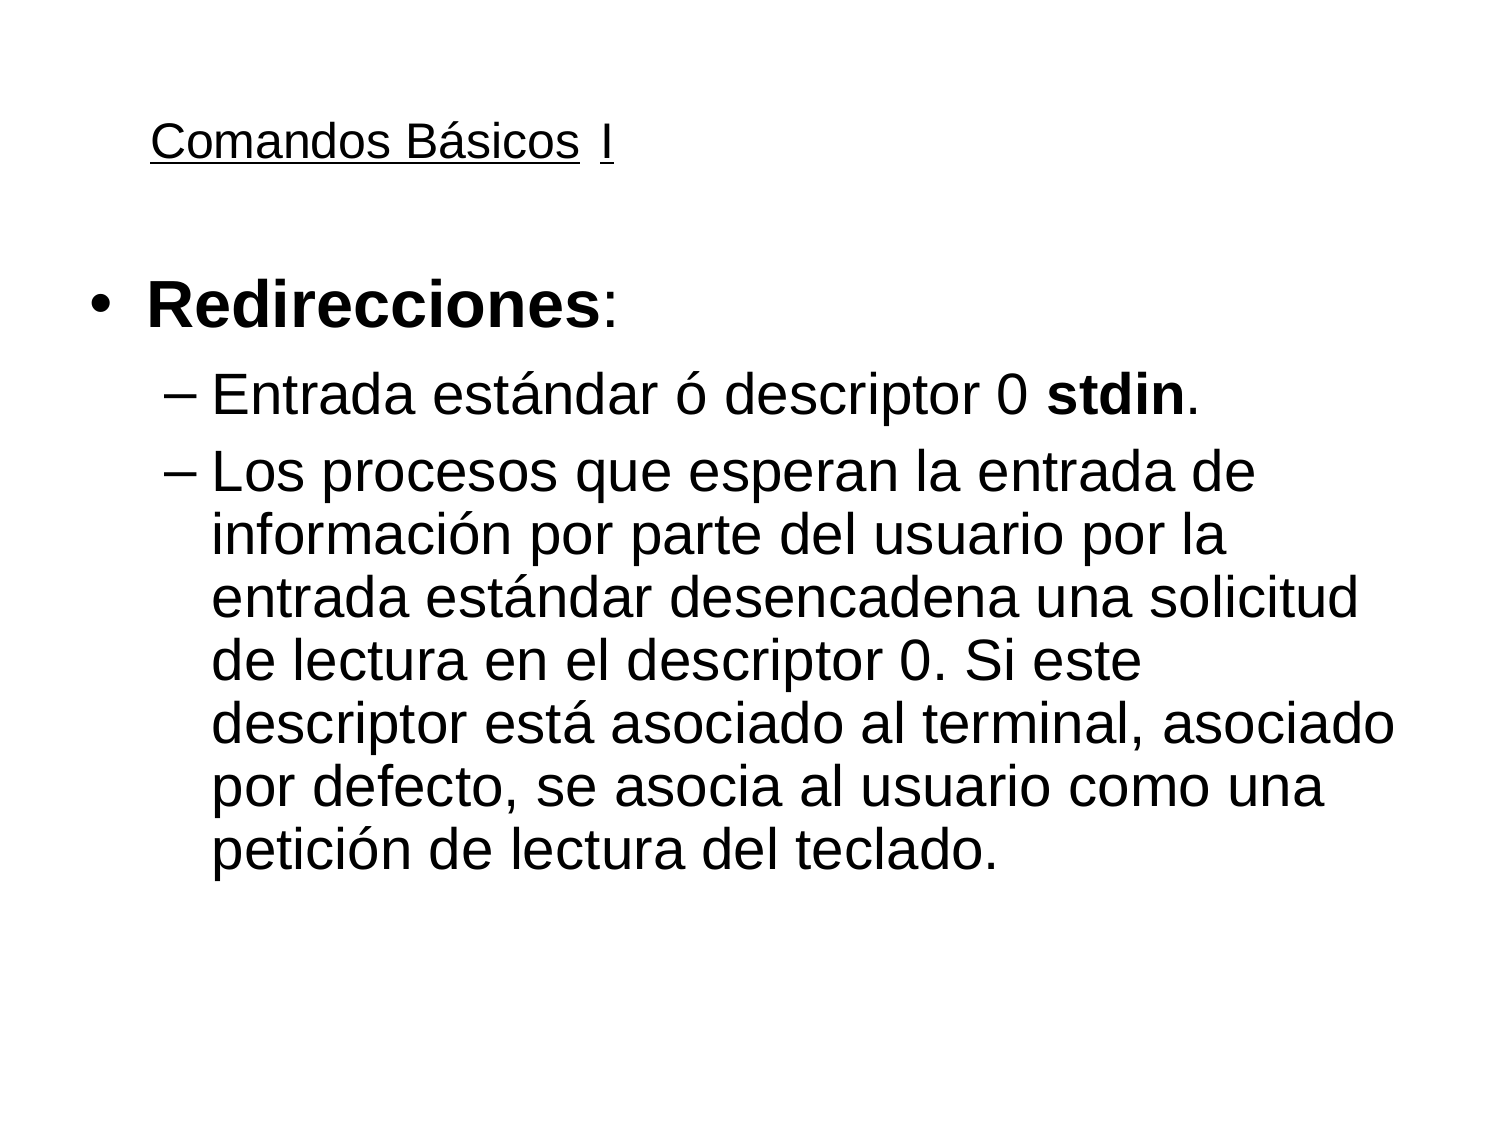

# Comandos Básicos	I
Redirecciones:
Entrada estándar ó descriptor 0 stdin.
Los procesos que esperan la entrada de información por parte del usuario por la entrada estándar desencadena una solicitud de lectura en el descriptor 0. Si este descriptor está asociado al terminal, asociado por defecto, se asocia al usuario como una petición de lectura del teclado.